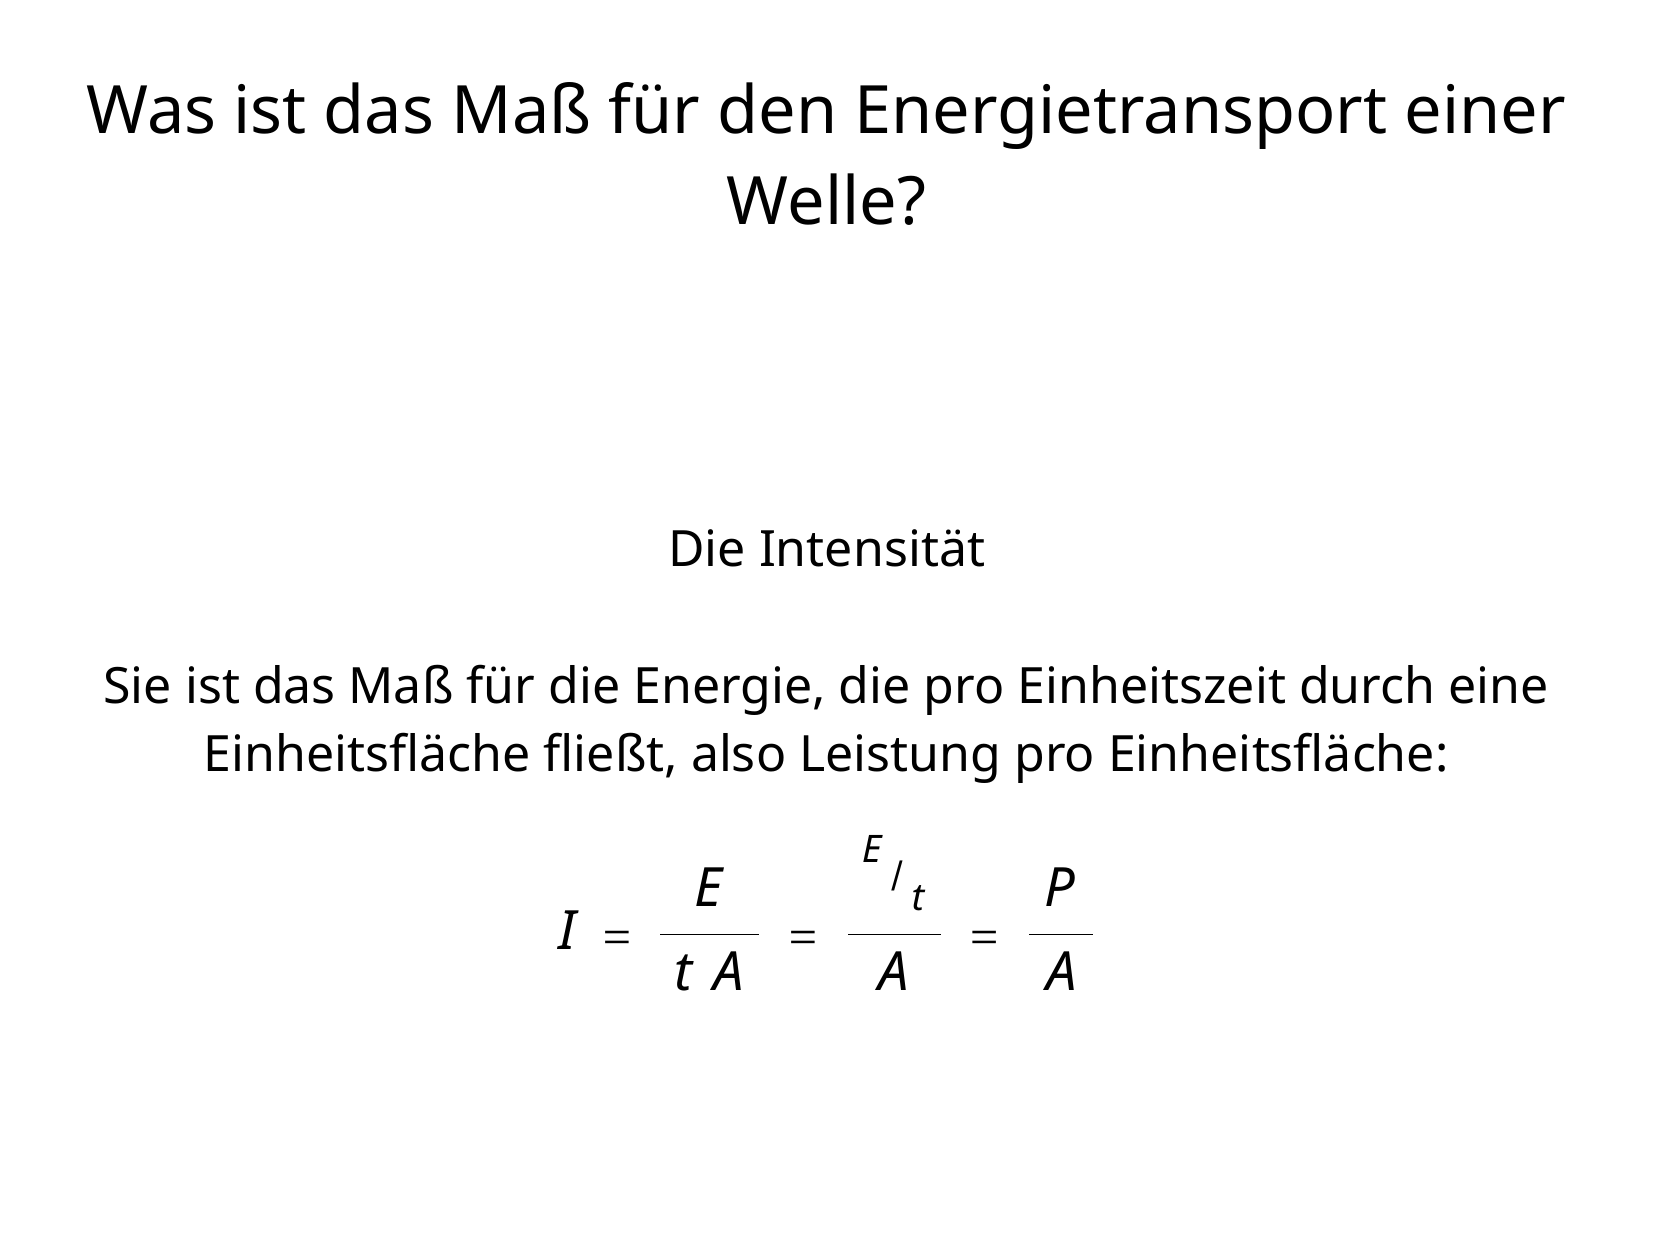

# Was ist das Maß für den Energietransport einer Welle?
Die Intensität
Sie ist das Maß für die Energie, die pro Einheitszeit durch eine Einheitsfläche fließt, also Leistung pro Einheitsfläche: